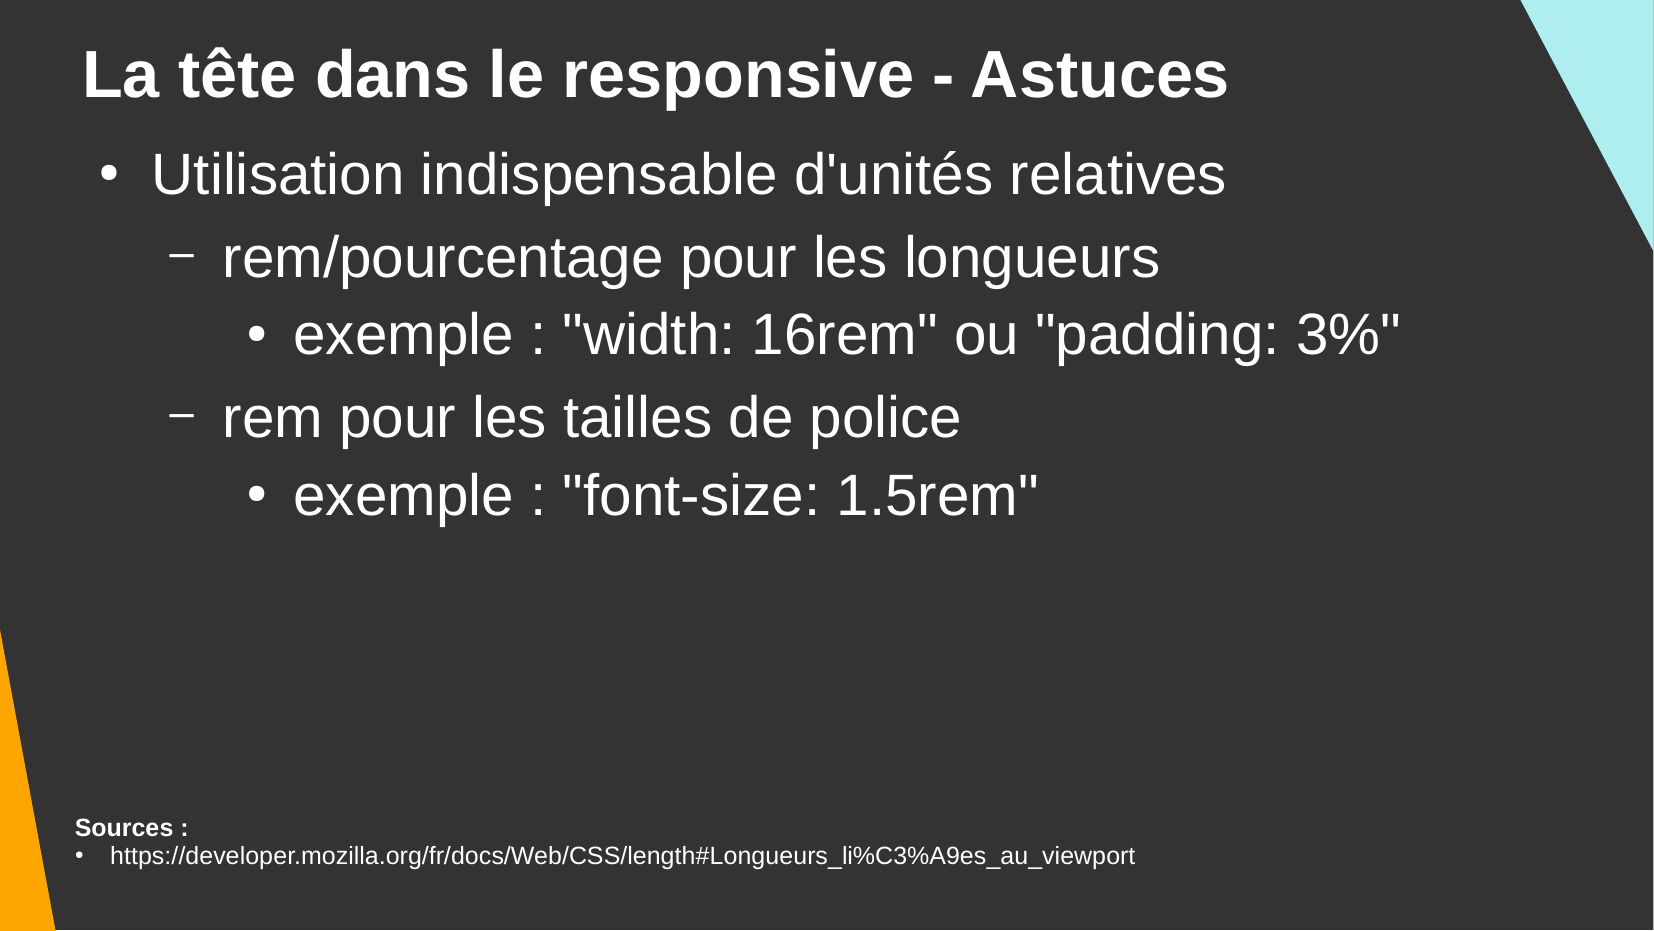

# La tête dans le responsive - Astuces
Utilisation indispensable d'unités relatives
rem/pourcentage pour les longueurs
exemple : "width: 16rem" ou "padding: 3%"
rem pour les tailles de police
exemple : "font-size: 1.5rem"
Sources :
https://developer.mozilla.org/fr/docs/Web/CSS/length#Longueurs_li%C3%A9es_au_viewport